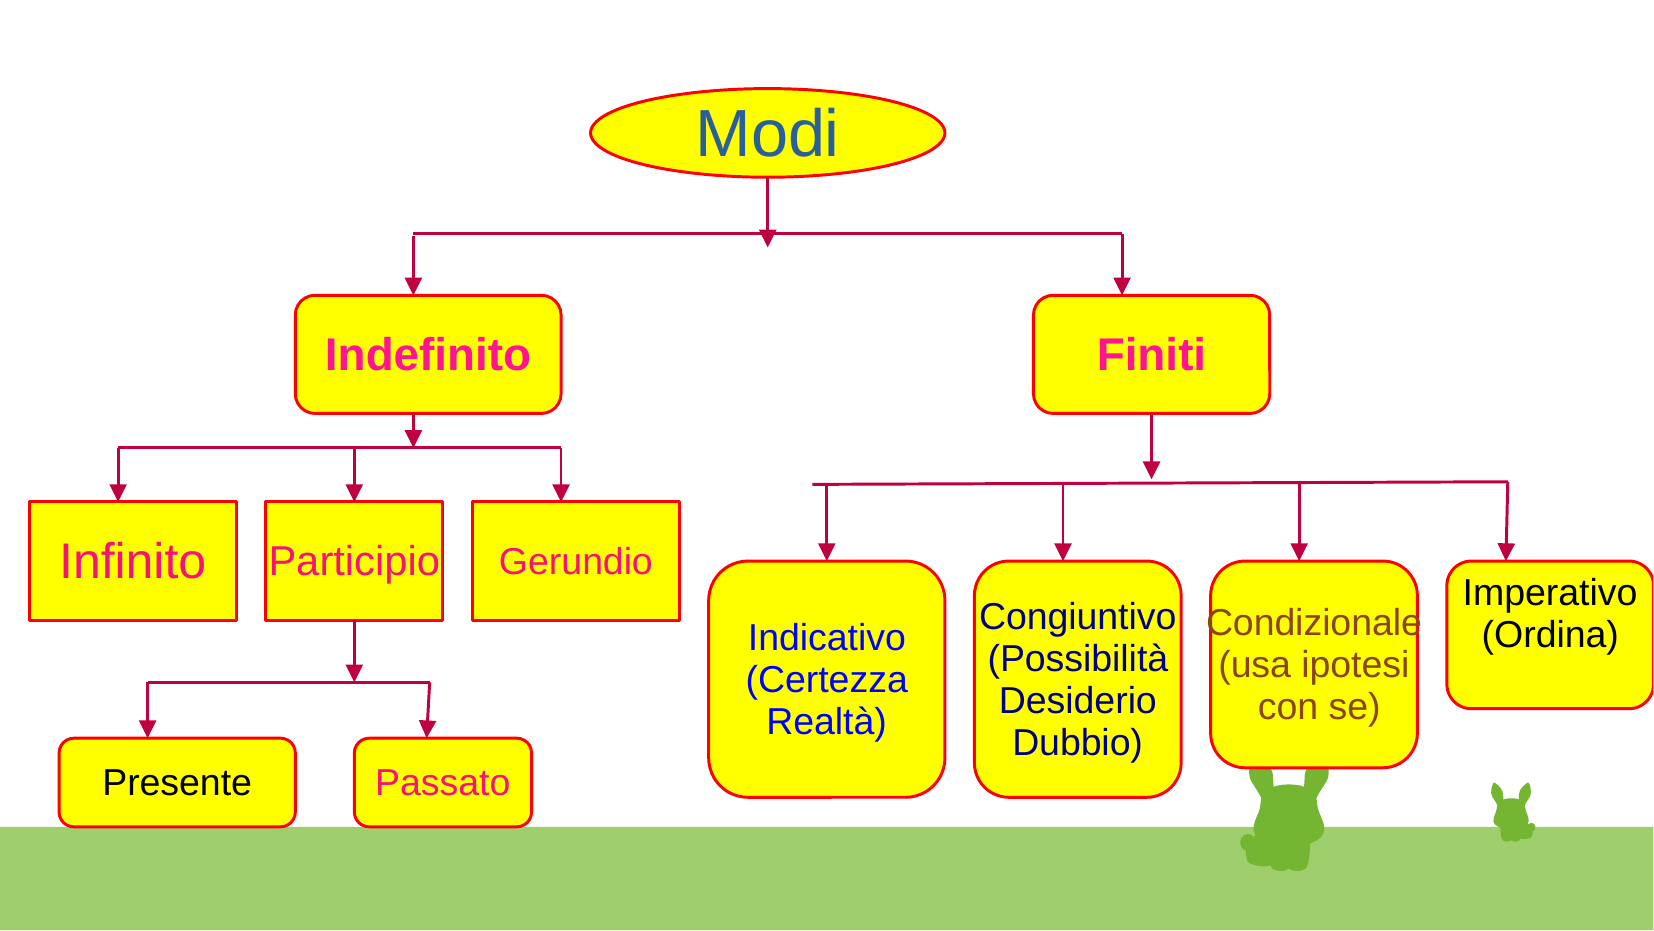

Modi
Indefinito
Finiti
Infinito
Participio
Gerundio
Indicativo
(Certezza
Realtà)
Congiuntivo
(Possibilità
Desiderio
Dubbio)
Condizionale
(usa ipotesi
 con se)
Imperativo
(Ordina)
Presente
Passato